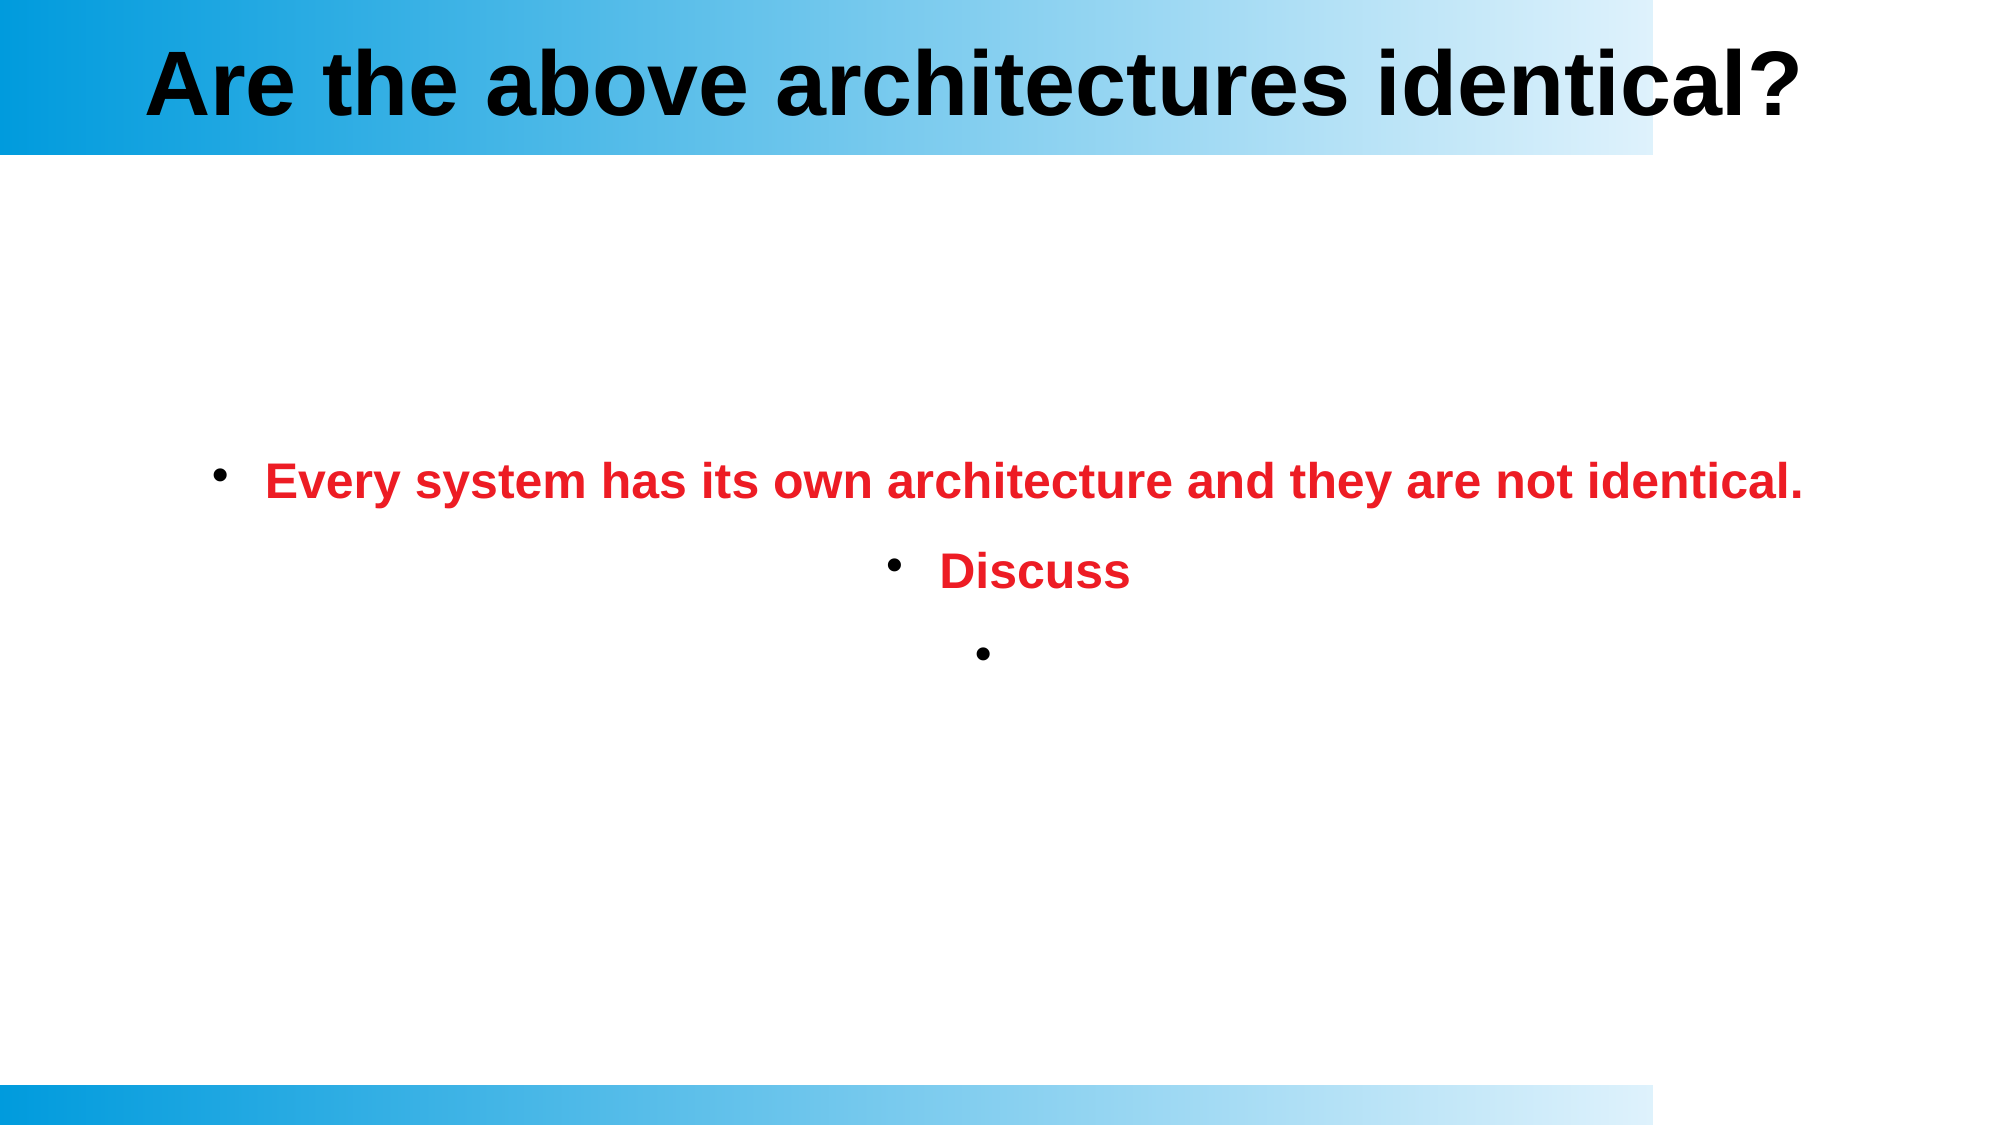

# Are the above architectures identical?
Every system has its own architecture and they are not identical.
Discuss